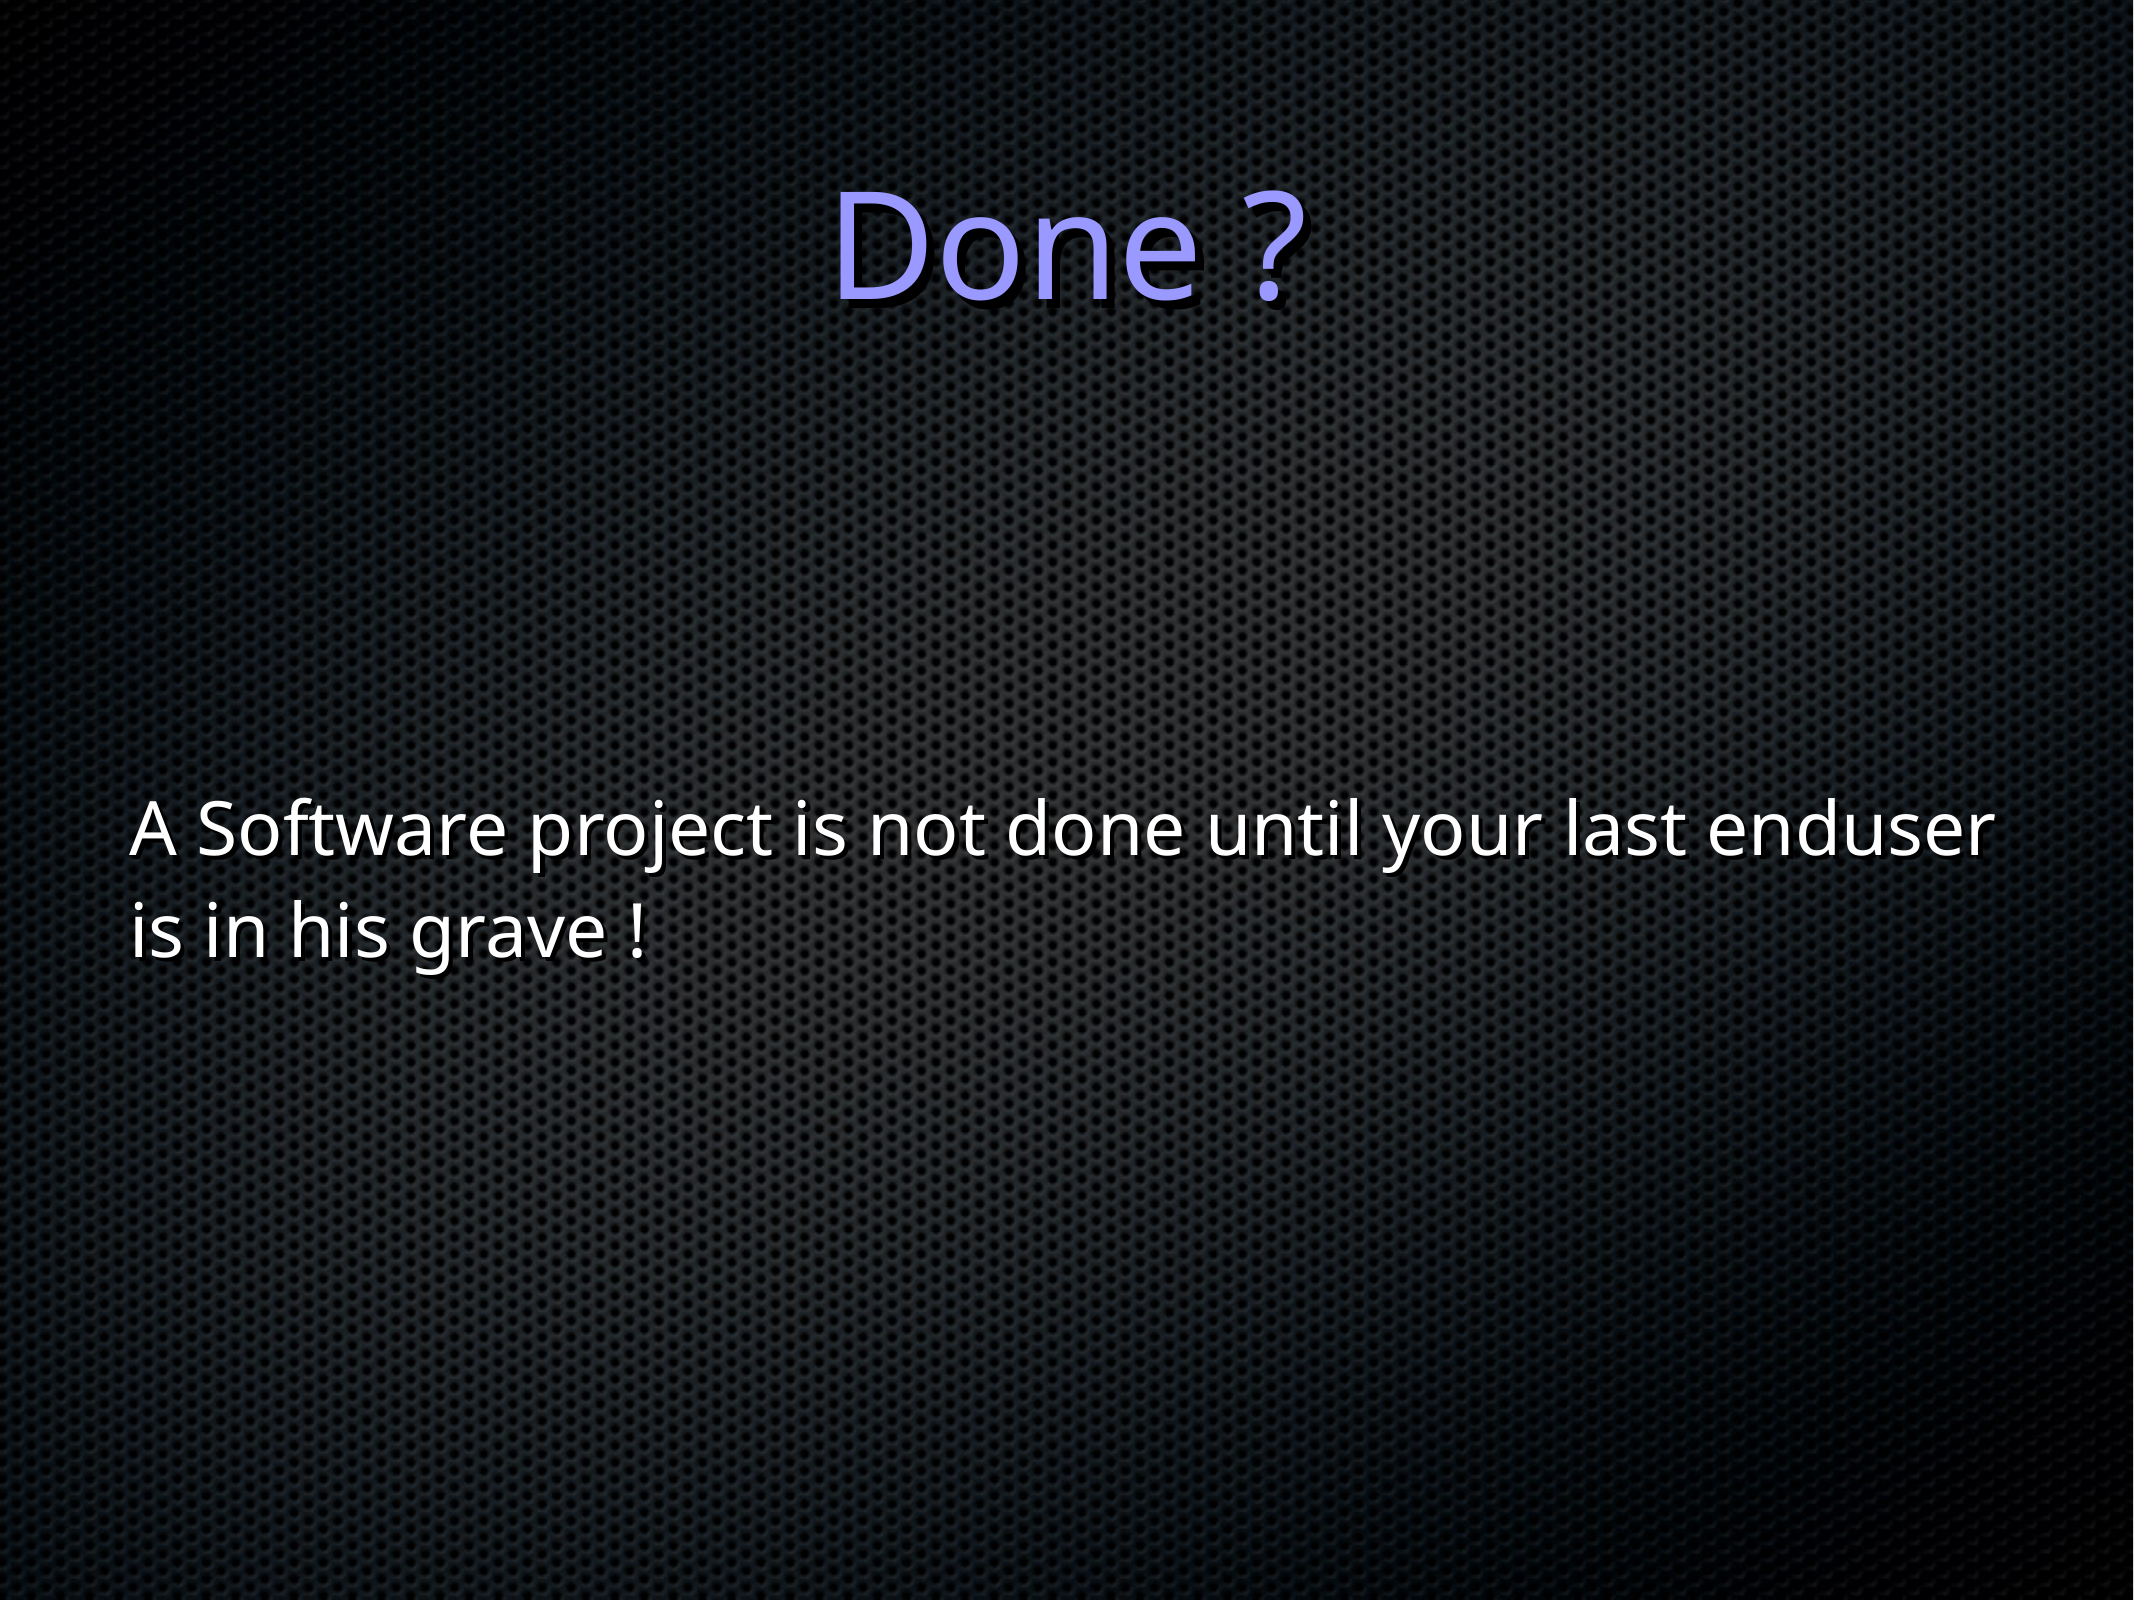

# Done ?
A Software project is not done until your last enduser is in his grave !